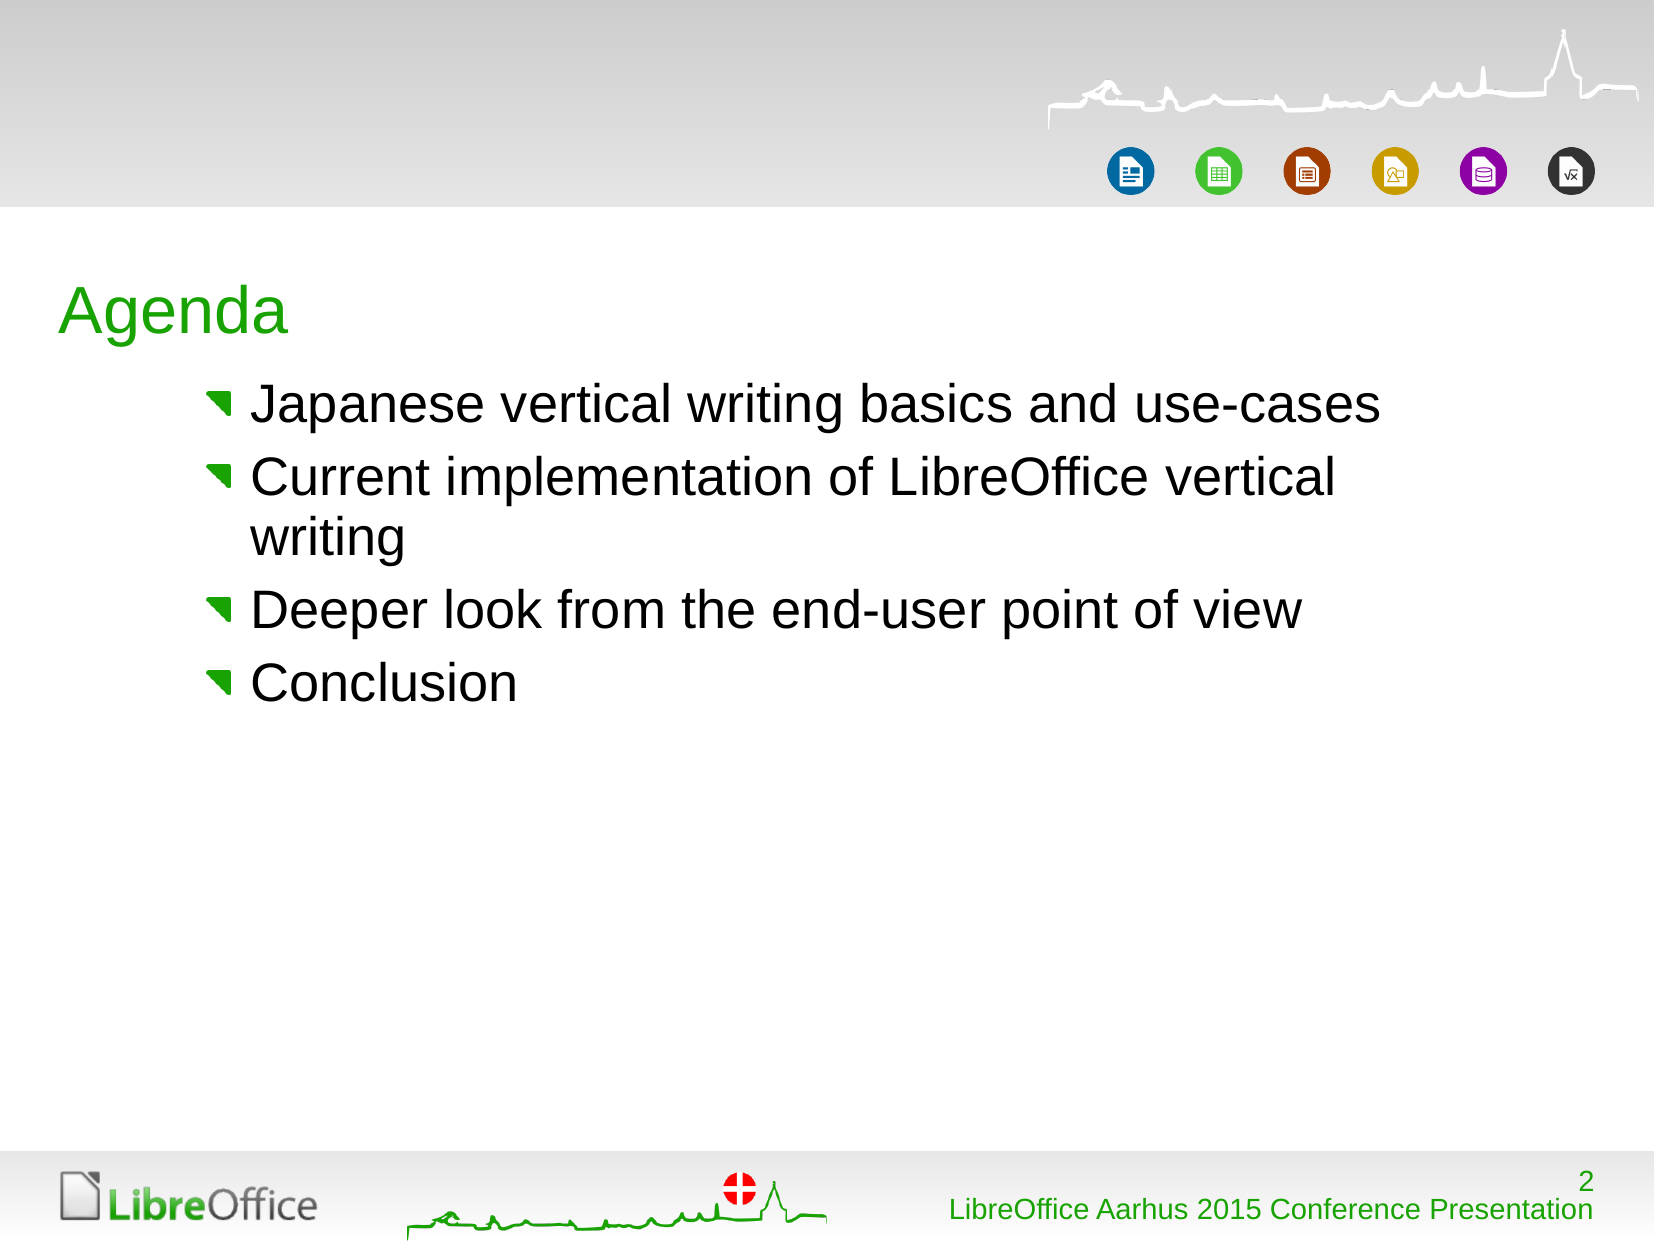

# Agenda
Japanese vertical writing basics and use-cases
Current implementation of LibreOffice vertical writing
Deeper look from the end-user point of view
Conclusion
2
LibreOffice Aarhus 2015 Conference Presentation